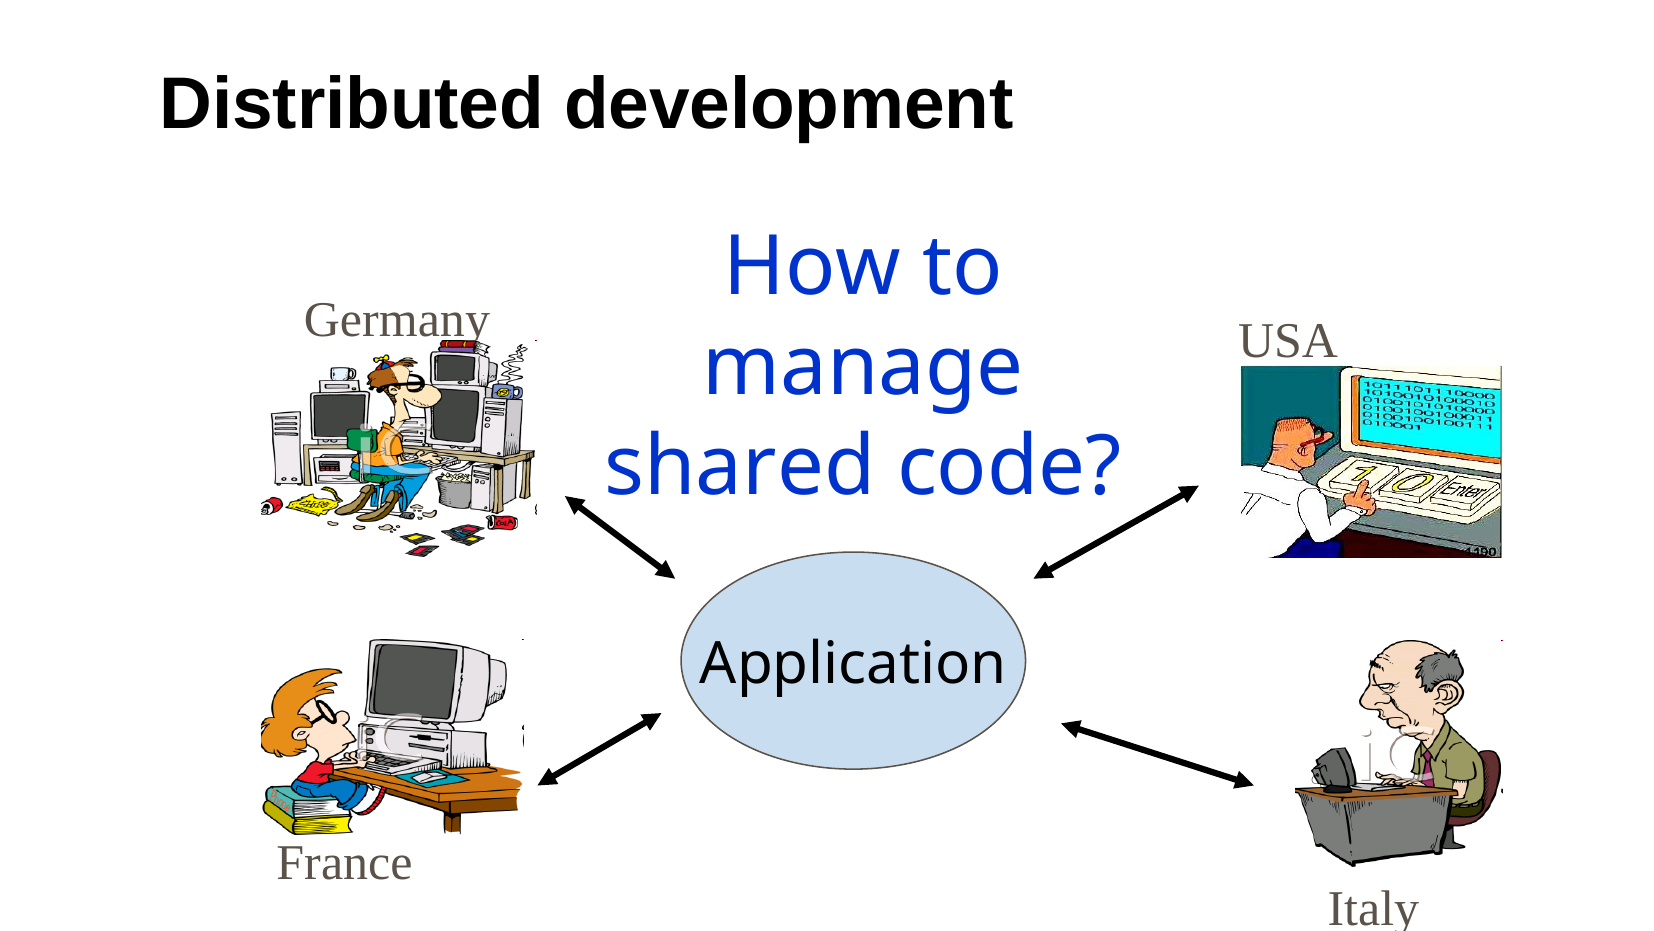

# Distributed development
How to manage shared code?
Germany
USA
Application
France
Italy